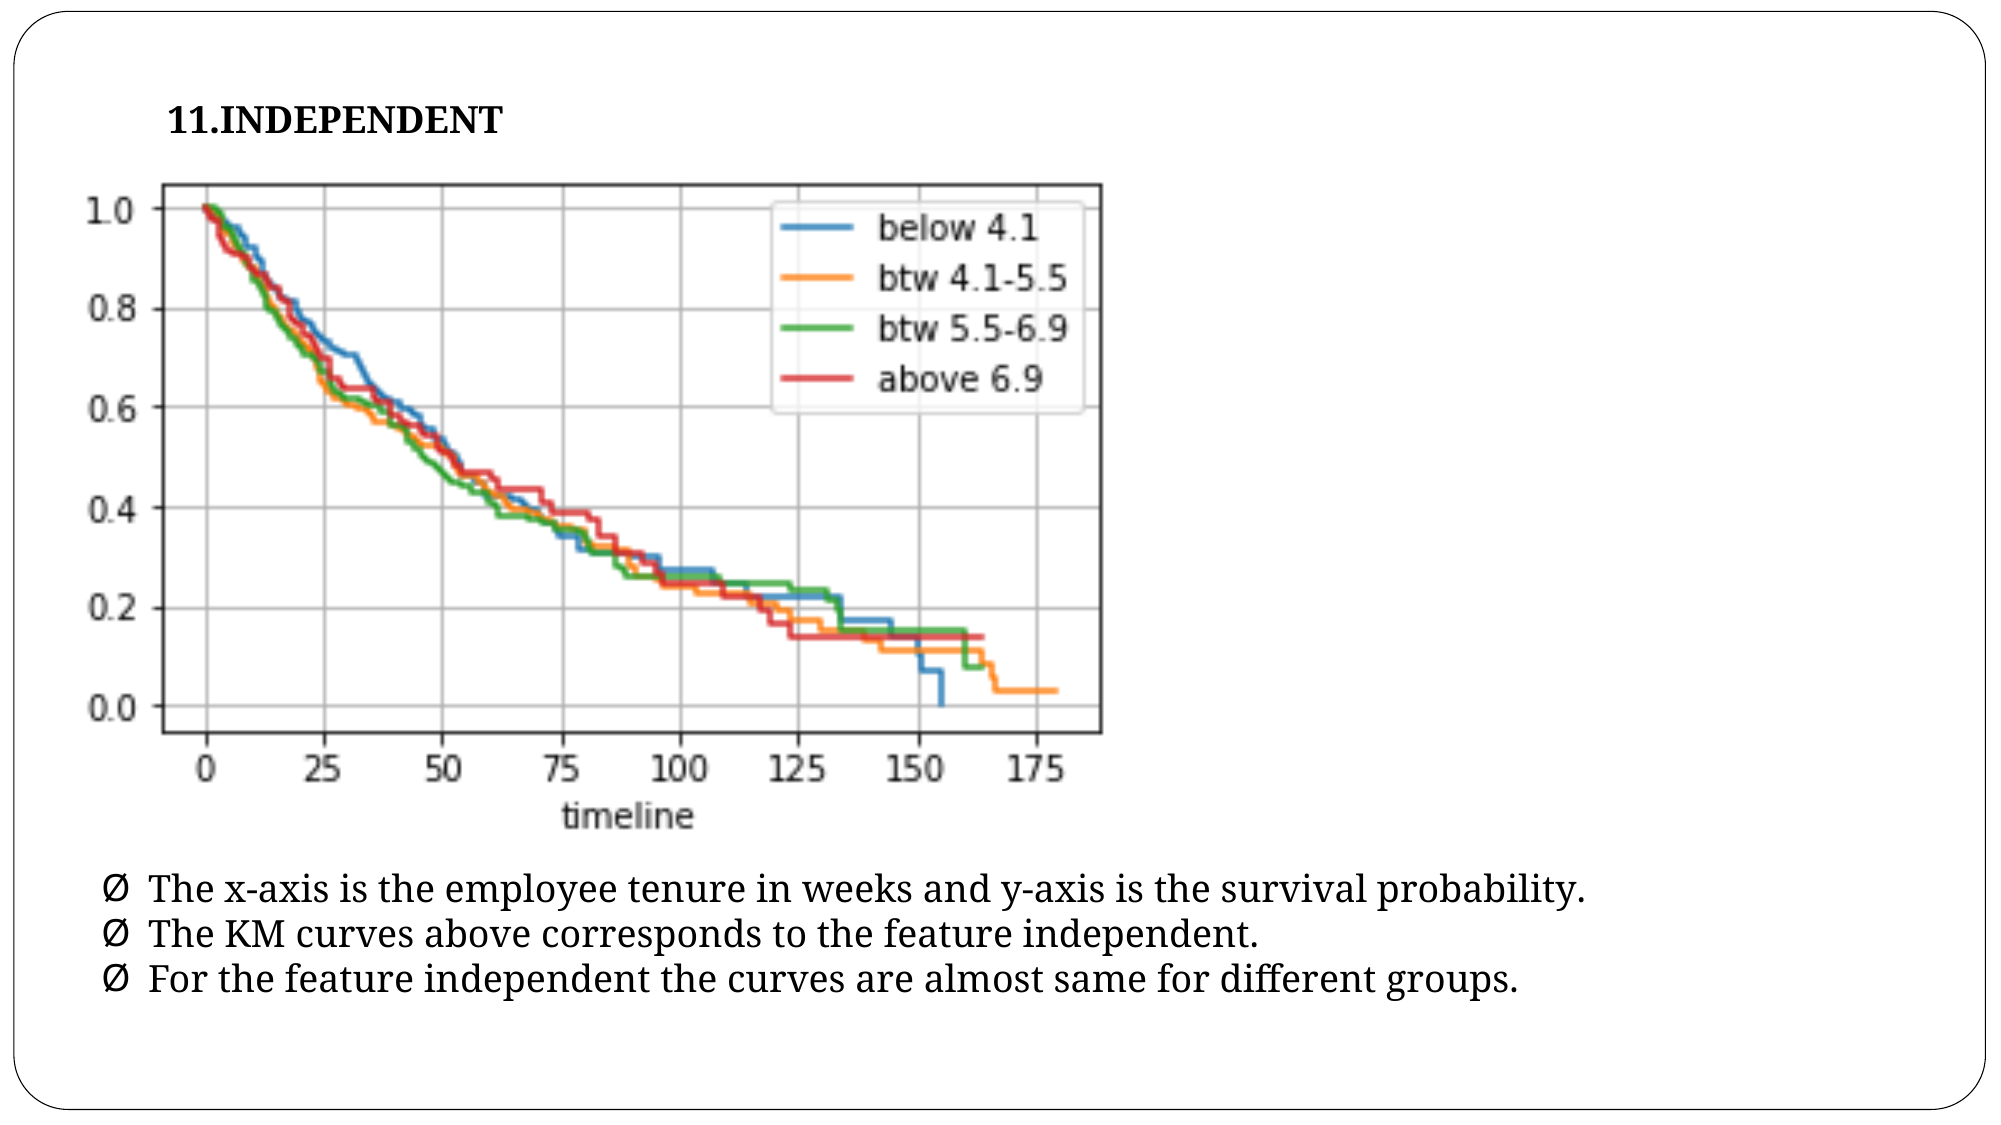

11.INDEPENDENT
The x-axis is the employee tenure in weeks and y-axis is the survival probability.
The KM curves above corresponds to the feature independent.
For the feature independent the curves are almost same for different groups.